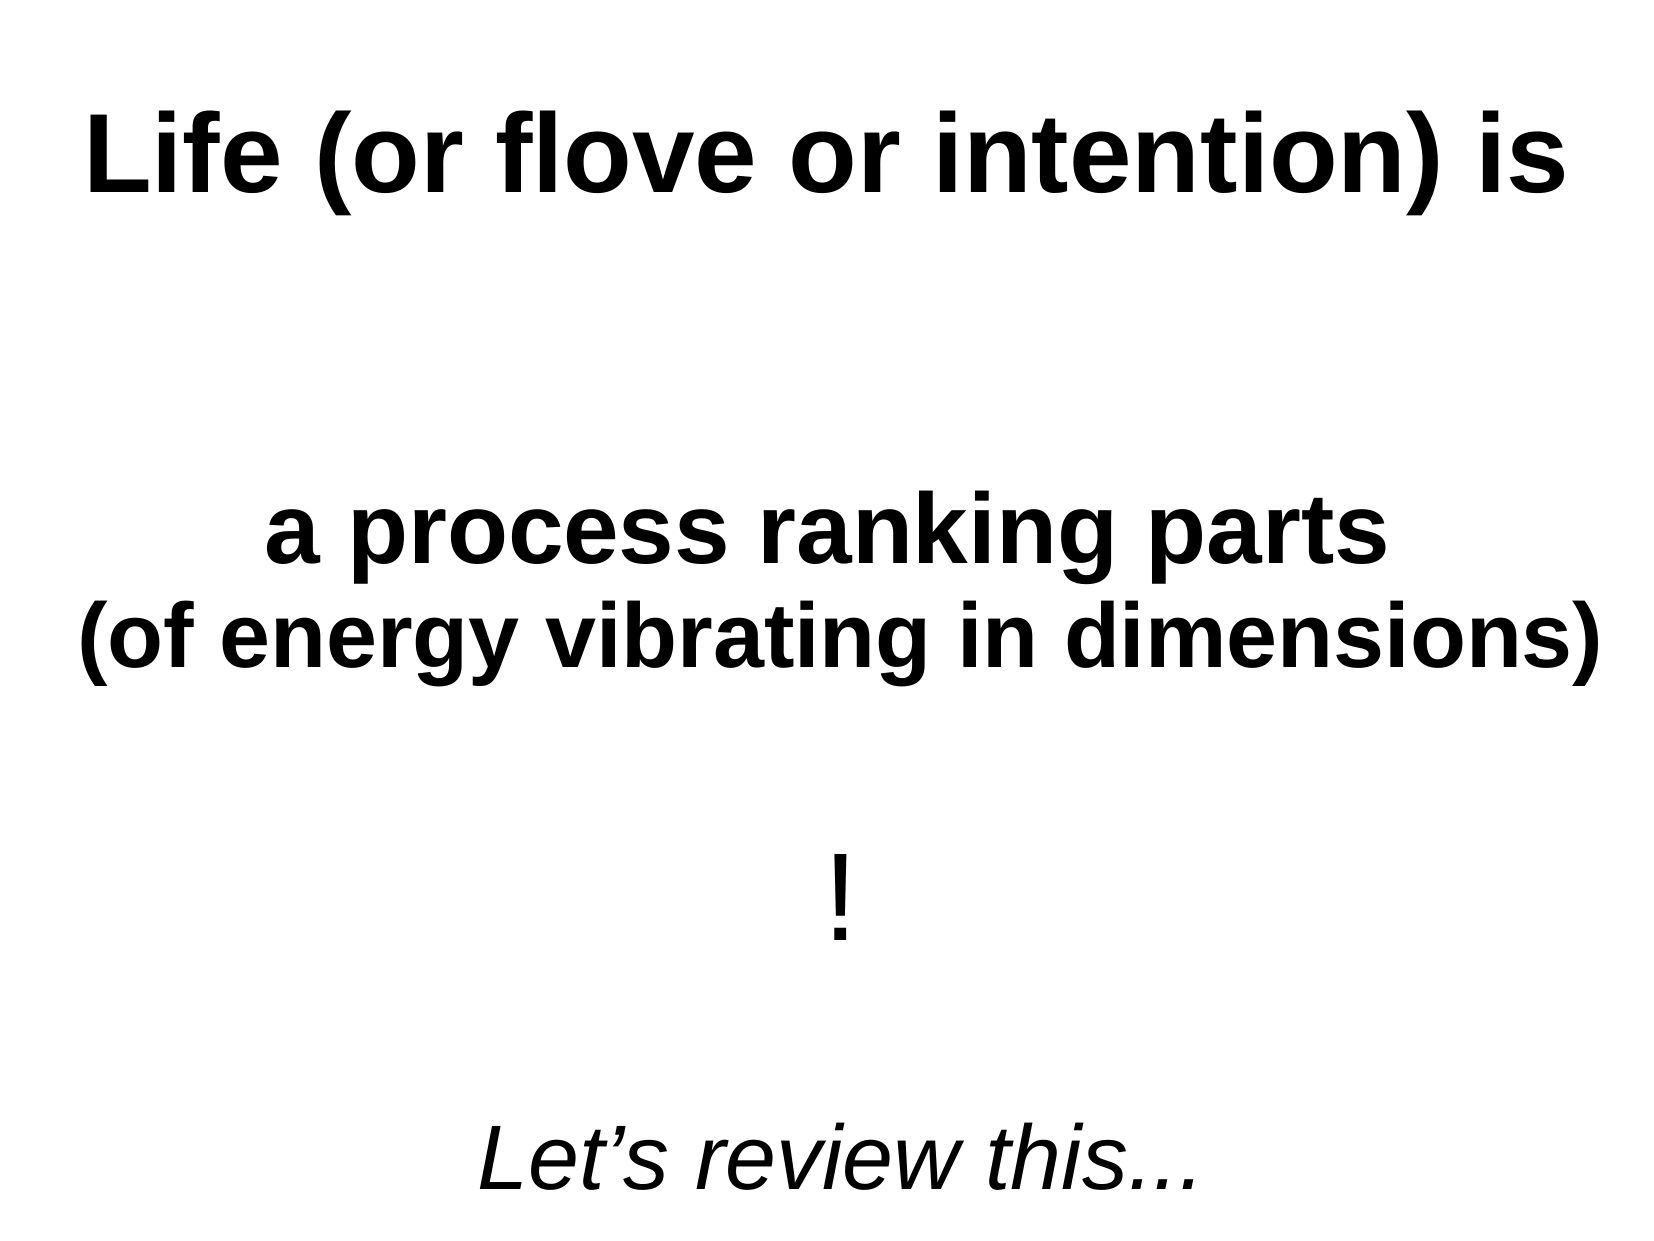

# Life (or flove or intention) is
a process ranking parts
(of energy vibrating in dimensions)
!
Let’s review this...